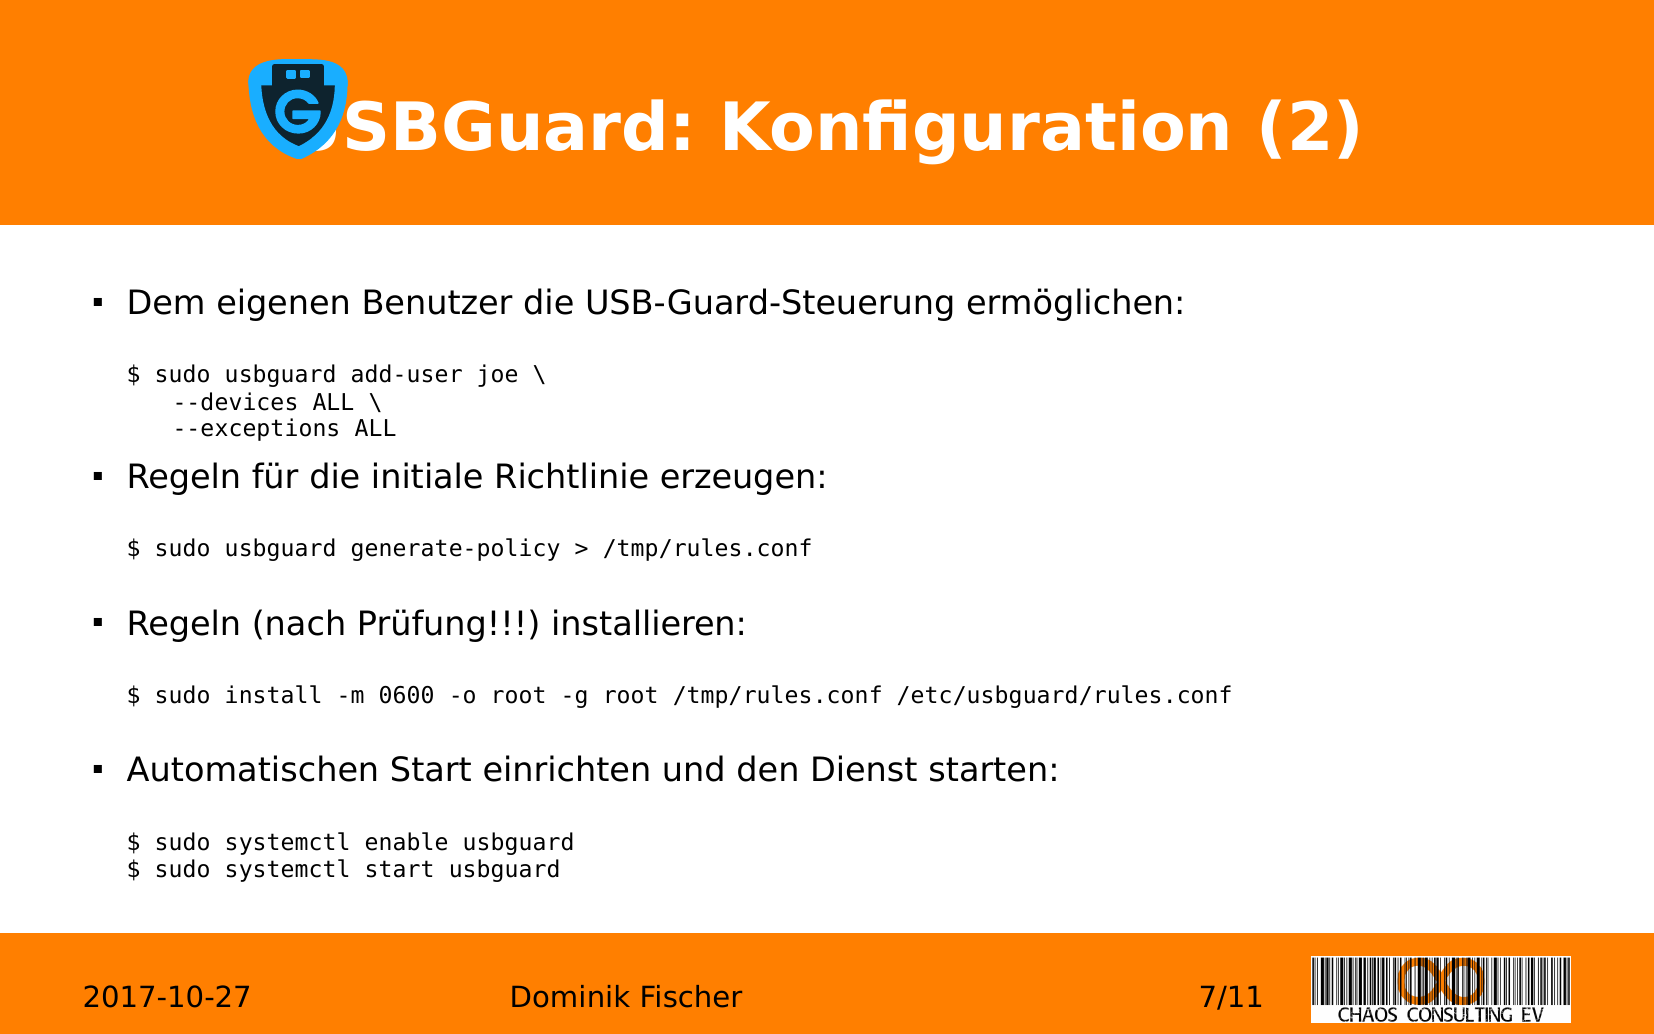

# USBGuard: Konfiguration (2)
Dem eigenen Benutzer die USB-Guard-Steuerung ermöglichen:
$ sudo usbguard add-user joe \
	--devices ALL \
	--exceptions ALL
Regeln für die initiale Richtlinie erzeugen:
$ sudo usbguard generate-policy > /tmp/rules.conf
Regeln (nach Prüfung!!!) installieren:
$ sudo install -m 0600 -o root -g root /tmp/rules.conf /etc/usbguard/rules.conf
Automatischen Start einrichten und den Dienst starten:
$ sudo systemctl enable usbguard
$ sudo systemctl start usbguard
2017-10-27
Dominik Fischer
7